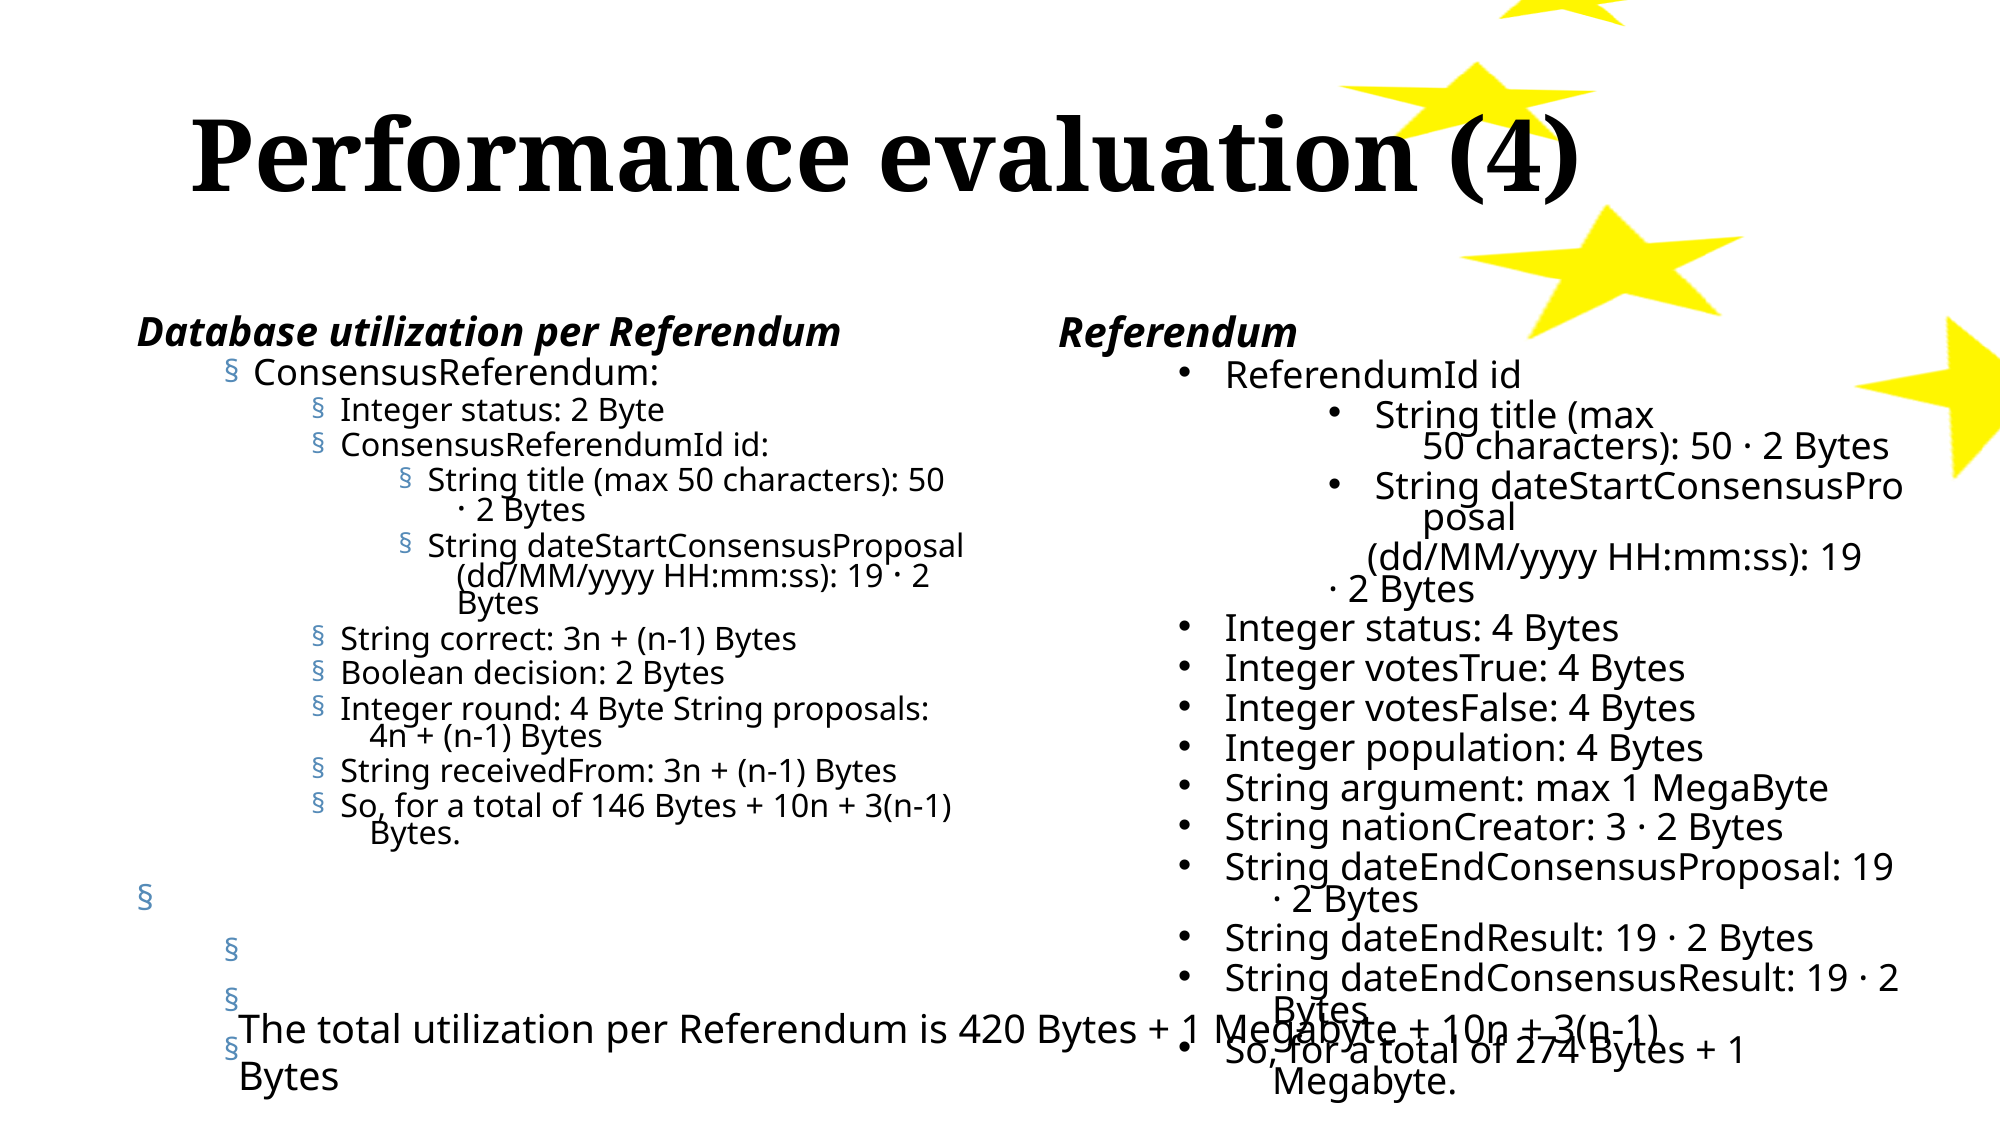

# Performance evaluation (4)
Database utilization per Referendum
ConsensusReferendum:
Integer status: 2 Byte
ConsensusReferendumId id:
String title (max 50 characters): 50 · 2 Bytes
String dateStartConsensusProposal (dd/MM/yyyy HH:mm:ss): 19 · 2 Bytes
String correct: 3n + (n-1) Bytes
Boolean decision: 2 Bytes
Integer round: 4 Byte String proposals: 4n + (n-1) Bytes
String receivedFrom: 3n + (n-1) Bytes
So, for a total of 146 Bytes + 10n + 3(n-1) Bytes.
Referendum
ReferendumId id
String title (max 50 characters): 50 · 2 Bytes
String dateStartConsensusProposal
    (dd/MM/yyyy HH:mm:ss): 19 · 2 Bytes
Integer status: 4 Bytes
Integer votesTrue: 4 Bytes
Integer votesFalse: 4 Bytes
Integer population: 4 Bytes
String argument: max 1 MegaByte
String nationCreator: 3 · 2 Bytes
String dateEndConsensusProposal: 19 · 2 Bytes
String dateEndResult: 19 · 2 Bytes
String dateEndConsensusResult: 19 · 2 Bytes
So, for a total of 274 Bytes + 1 Megabyte.
The total utilization per Referendum is 420 Bytes + 1 Megabyte + 10n + 3(n-1) Bytes